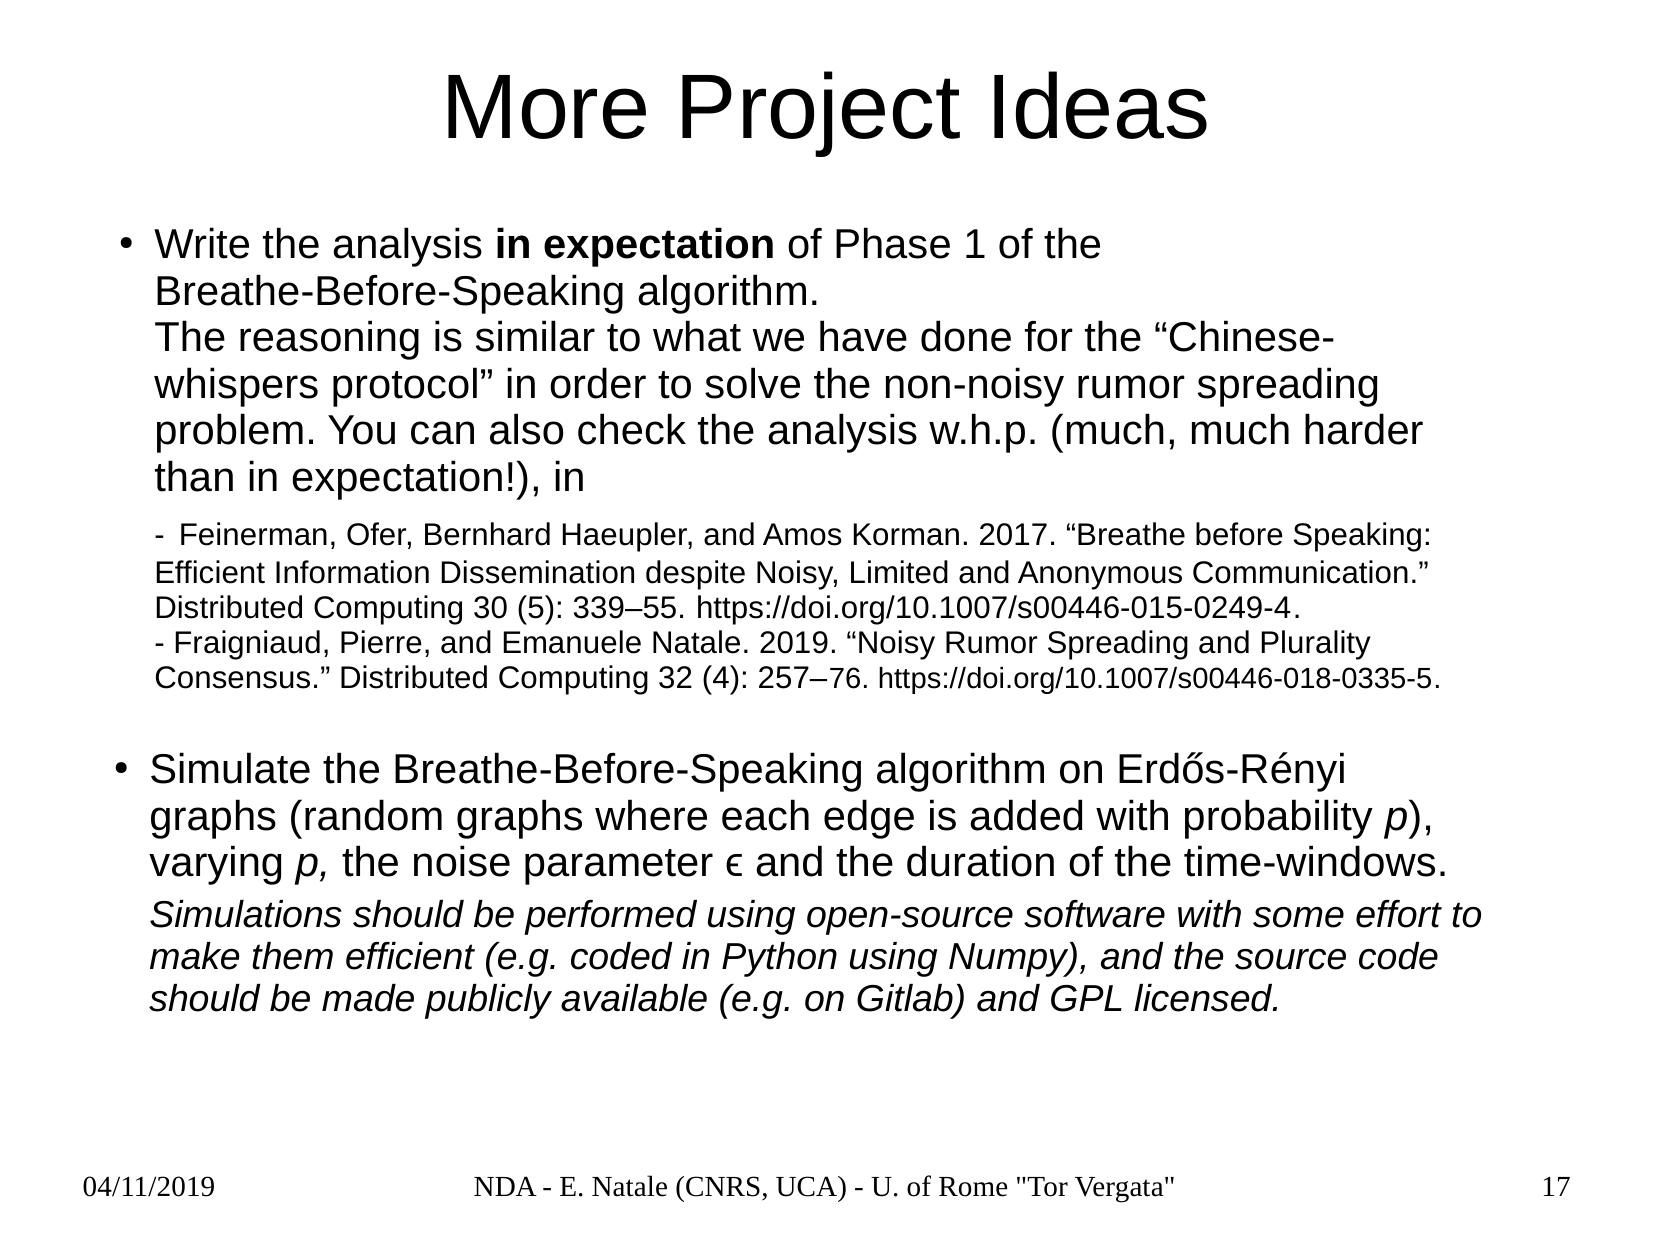

# More Project Ideas
Write the analysis in expectation of Phase 1 of the
Breathe-Before-Speaking algorithm.
The reasoning is similar to what we have done for the “Chinese-whispers protocol” in order to solve the non-noisy rumor spreading problem. You can also check the analysis w.h.p. (much, much harder than in expectation!), in
- Feinerman, Ofer, Bernhard Haeupler, and Amos Korman. 2017. “Breathe before Speaking: Efficient Information Dissemination despite Noisy, Limited and Anonymous Communication.” Distributed Computing 30 (5): 339–55. https://doi.org/10.1007/s00446-015-0249-4.
- Fraigniaud, Pierre, and Emanuele Natale. 2019. “Noisy Rumor Spreading and Plurality Consensus.” Distributed Computing 32 (4): 257–76. https://doi.org/10.1007/s00446-018-0335-5.
Simulate the Breathe-Before-Speaking algorithm on Erdős-Rényi graphs (random graphs where each edge is added with probability p), varying p, the noise parameter ϵ and the duration of the time-windows.
Simulations should be performed using open-source software with some effort to make them efficient (e.g. coded in Python using Numpy), and the source code should be made publicly available (e.g. on Gitlab) and GPL licensed.
04/11/2019
NDA - E. Natale (CNRS, UCA) - U. of Rome "Tor Vergata"
17